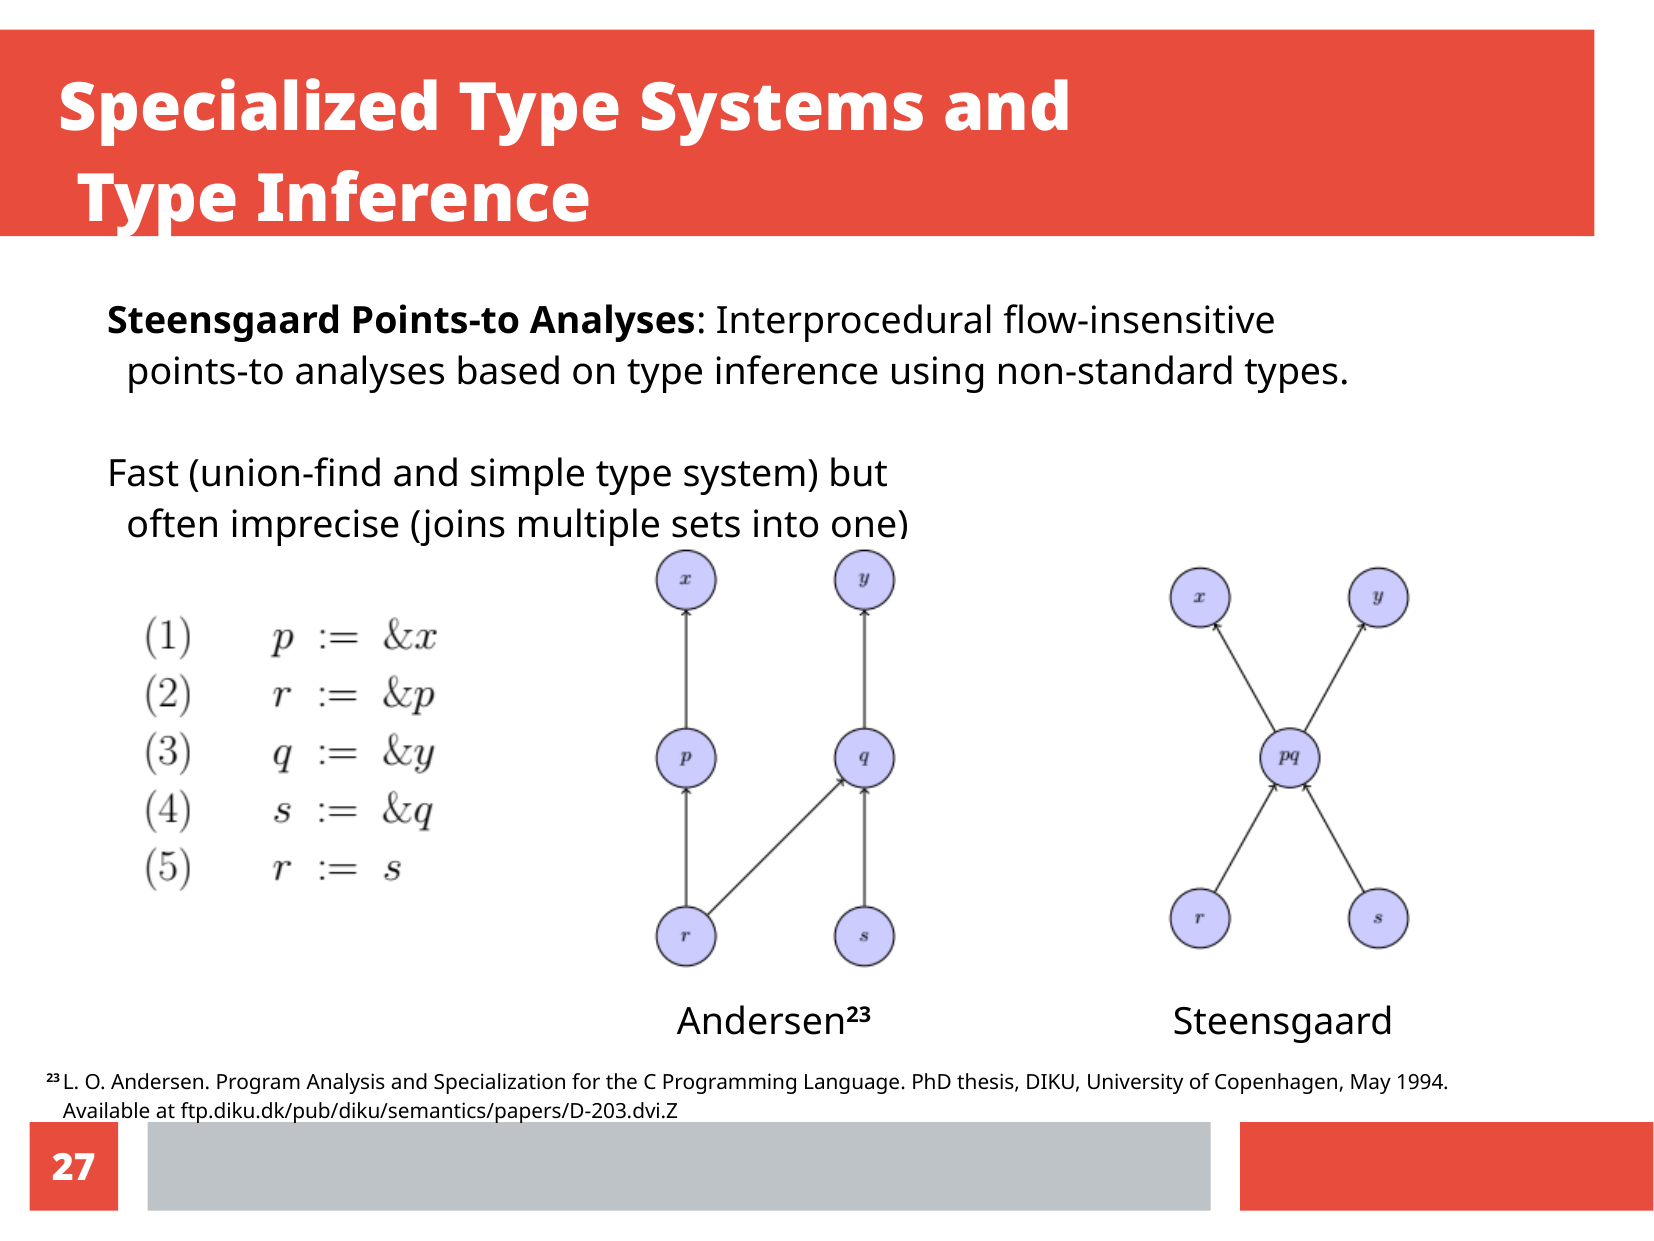

# Specialized Type Systems and Type Inference
Steensgaard Points-to Analyses: Interprocedural flow-insensitive
 points-to analyses based on type inference using non-standard types.
Fast (union-find and simple type system) but
 often imprecise (joins multiple sets into one)
Andersen23
Steensgaard
23 L. O. Andersen. Program Analysis and Specialization for the C Programming Language. PhD thesis, DIKU, University of Copenhagen, May 1994.
 Available at ftp.diku.dk/pub/diku/semantics/papers/D-203.dvi.Z
27